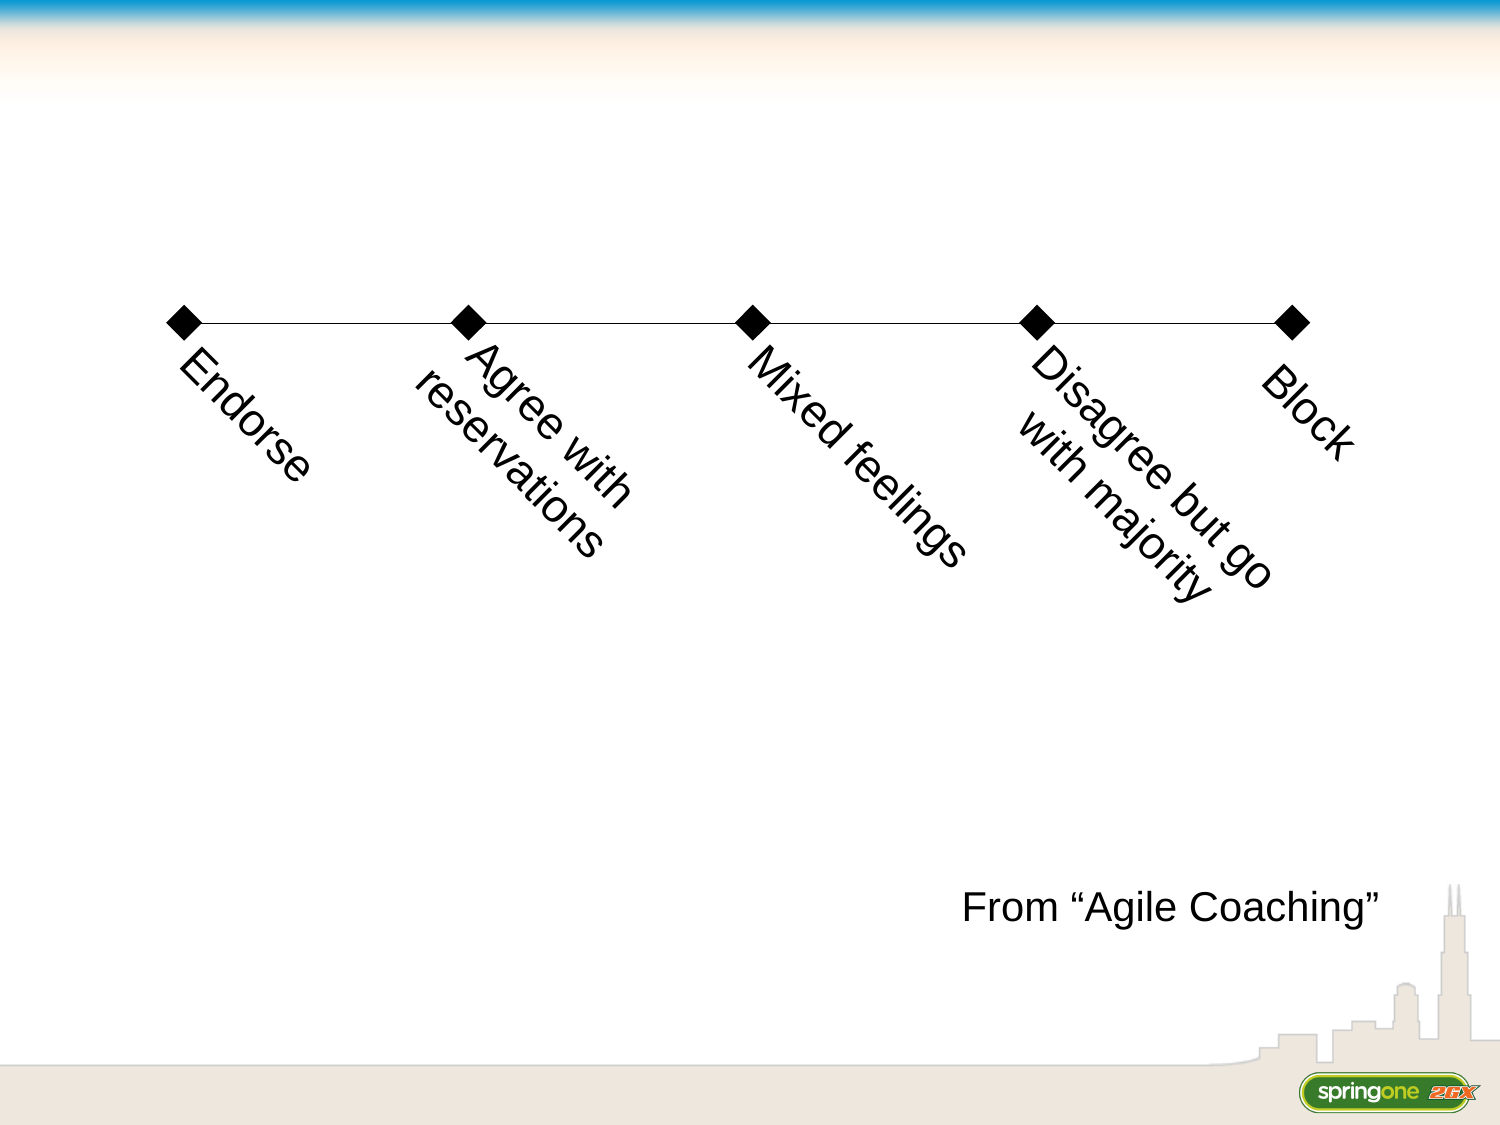

Block
Endorse
Agree with
reservations
Mixed feelings
Disagree but go
with majority
From “Agile Coaching”